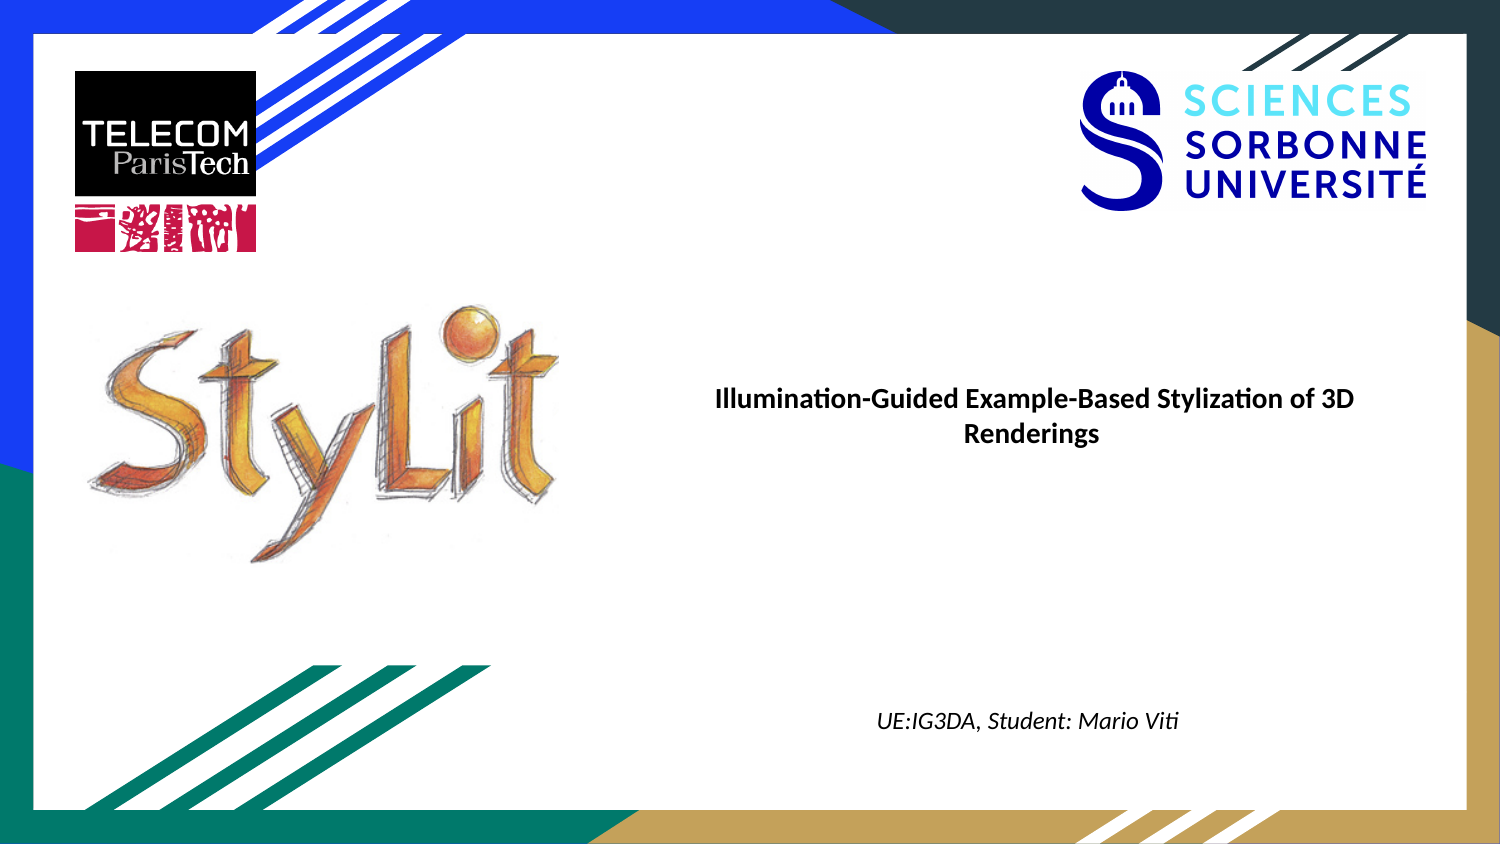

# Illumination-Guided Example-Based Stylization of 3D Renderings
UE:IG3DA, Student: Mario Viti